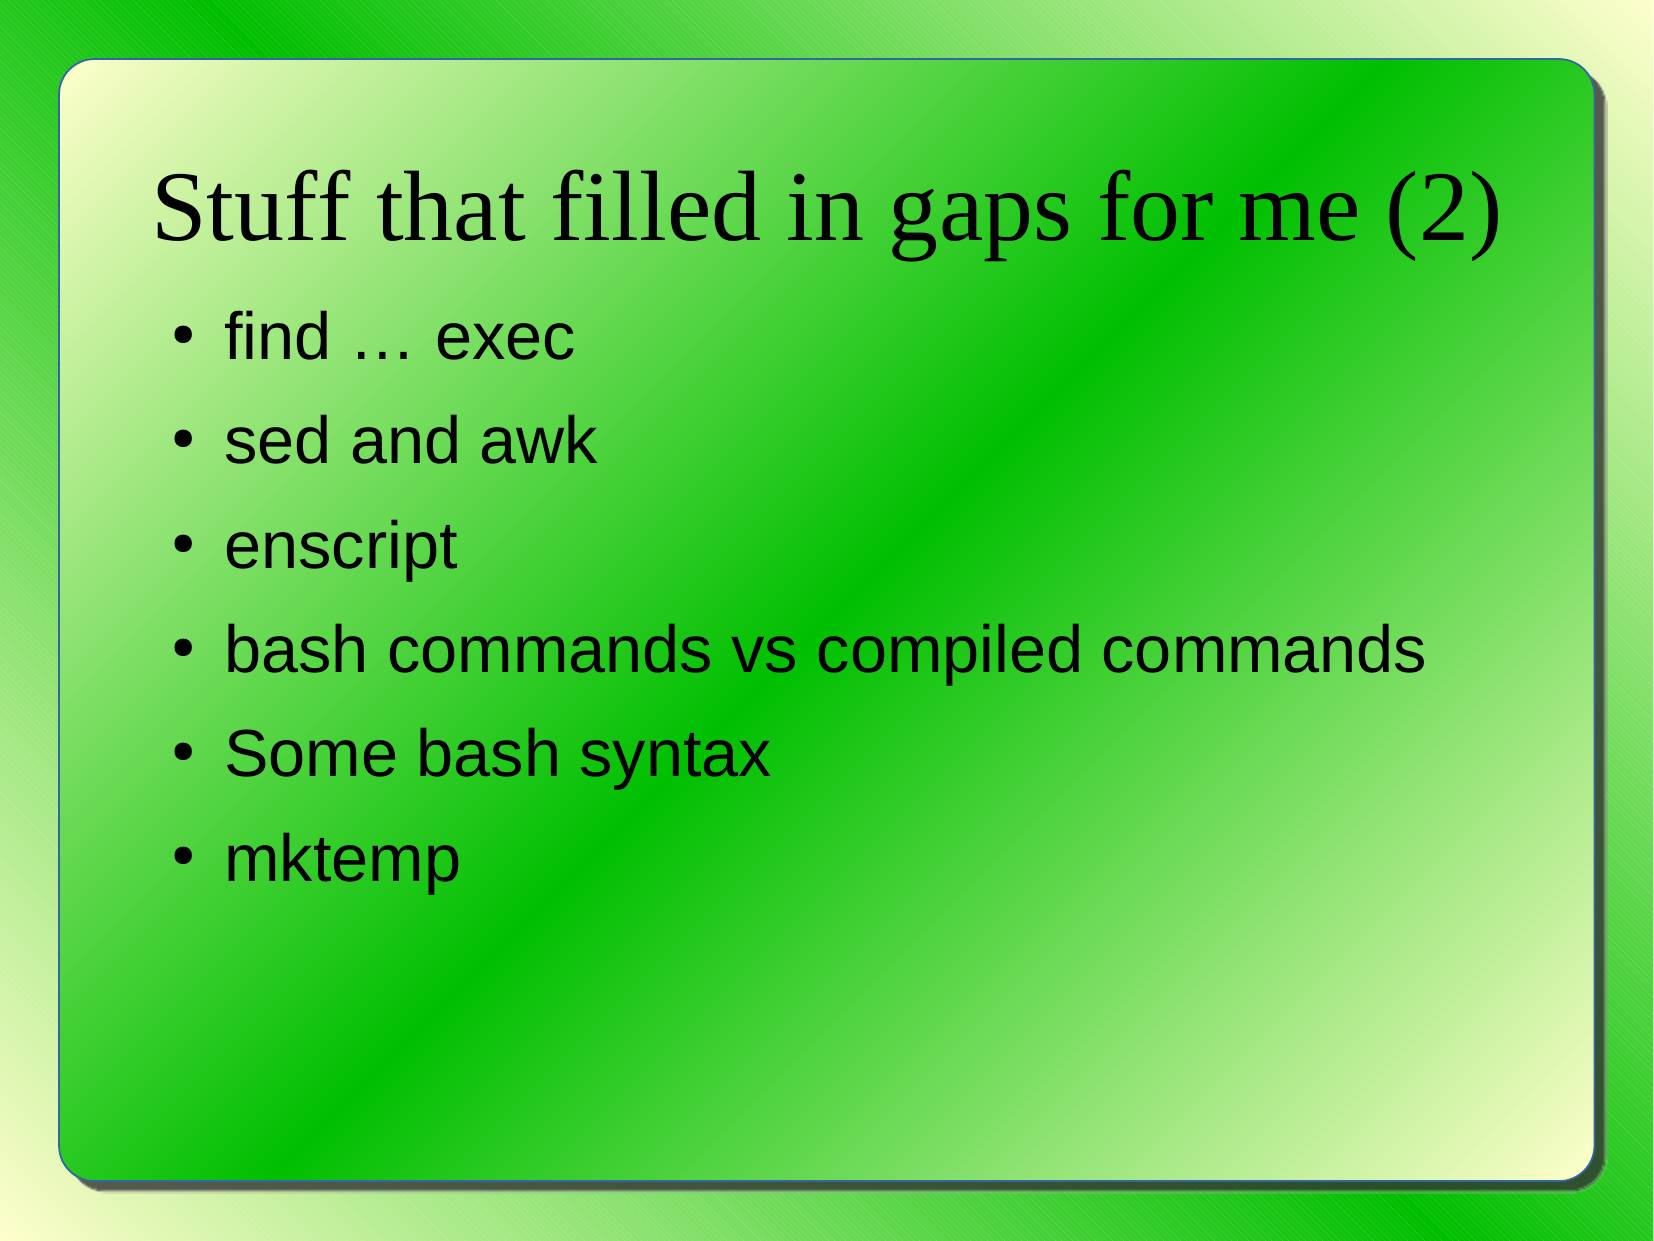

# Stuff that filled in gaps for me (2)
find … exec
sed and awk
enscript
bash commands vs compiled commands
Some bash syntax
mktemp